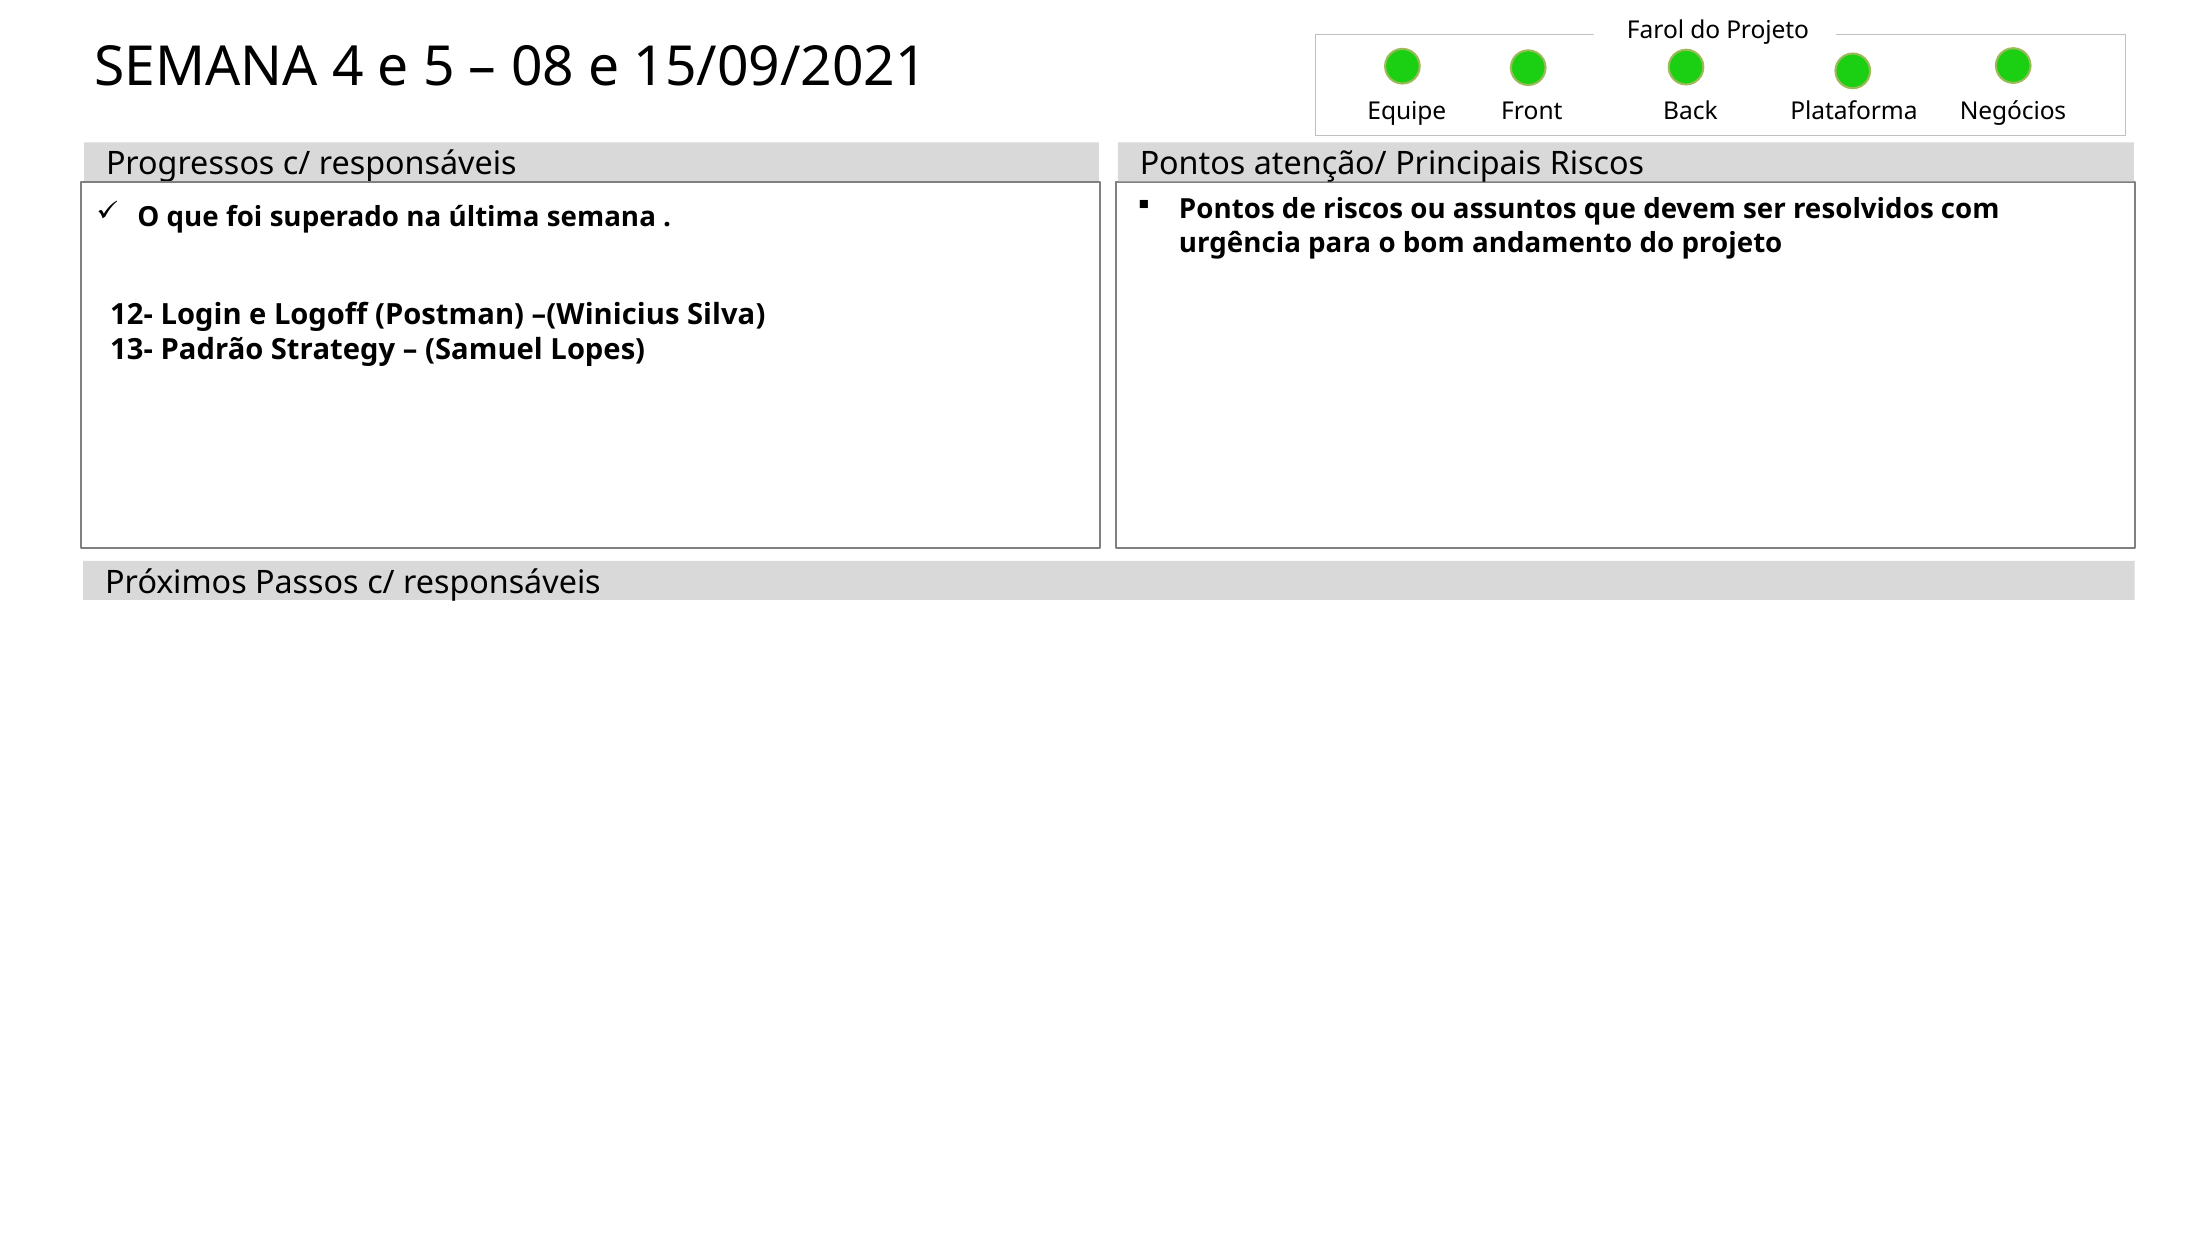

Farol do Projeto
# SEMANA 4 e 5 – 08 e 15/09/2021
Equipe
Front
Back
Plataforma
Negócios
Progressos c/ responsáveis
Pontos atenção/ Principais Riscos
O que foi superado na última semana .
Pontos de riscos ou assuntos que devem ser resolvidos com urgência para o bom andamento do projeto
12- Login e Logoff (Postman) –(Winicius Silva)
13- Padrão Strategy – (Samuel Lopes)
Próximos Passos c/ responsáveis
| | | |
| --- | --- | --- |